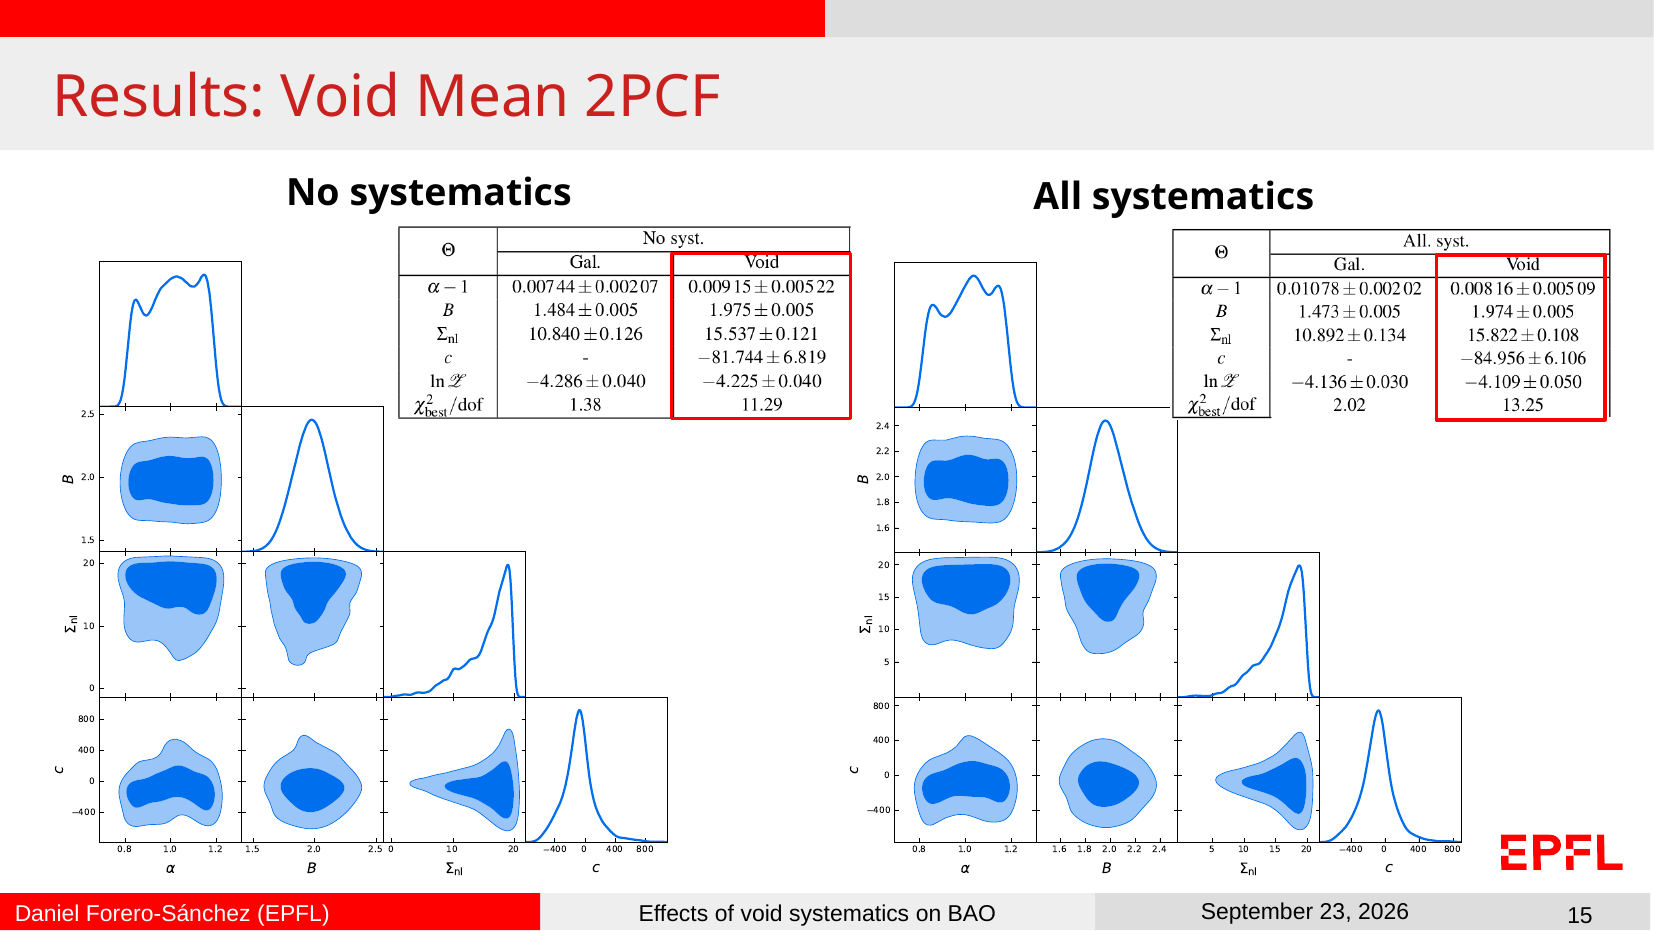

# Results: Void Mean 2PCF
No systematics
All systematics
Effects of void systematics on BAO
15